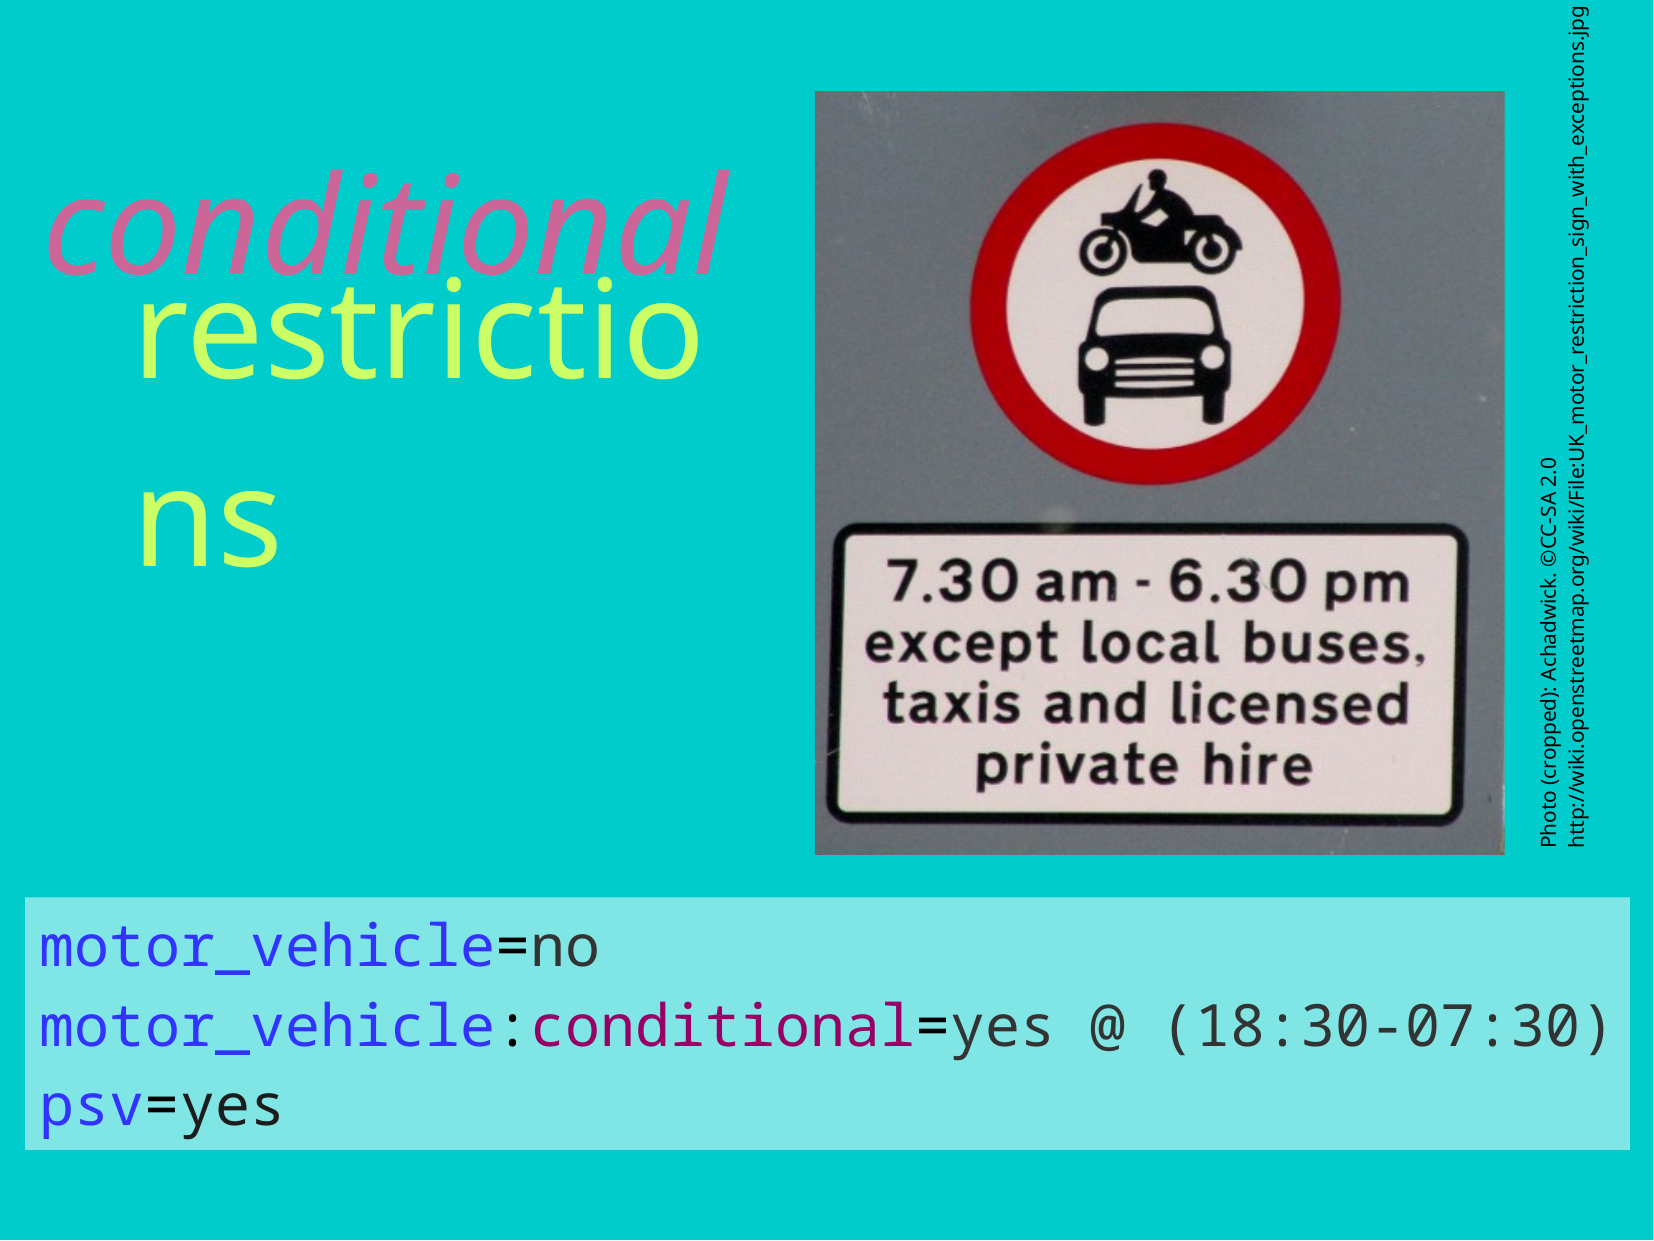

conditional
restrictions
Photo (cropped): Achadwick. ©CC-SA 2.0
http://wiki.openstreetmap.org/wiki/File:UK_motor_restriction_sign_with_exceptions.jpg
motor_vehicle=no
motor_vehicle:conditional=yes @ (18:30-07:30)
psv=yes